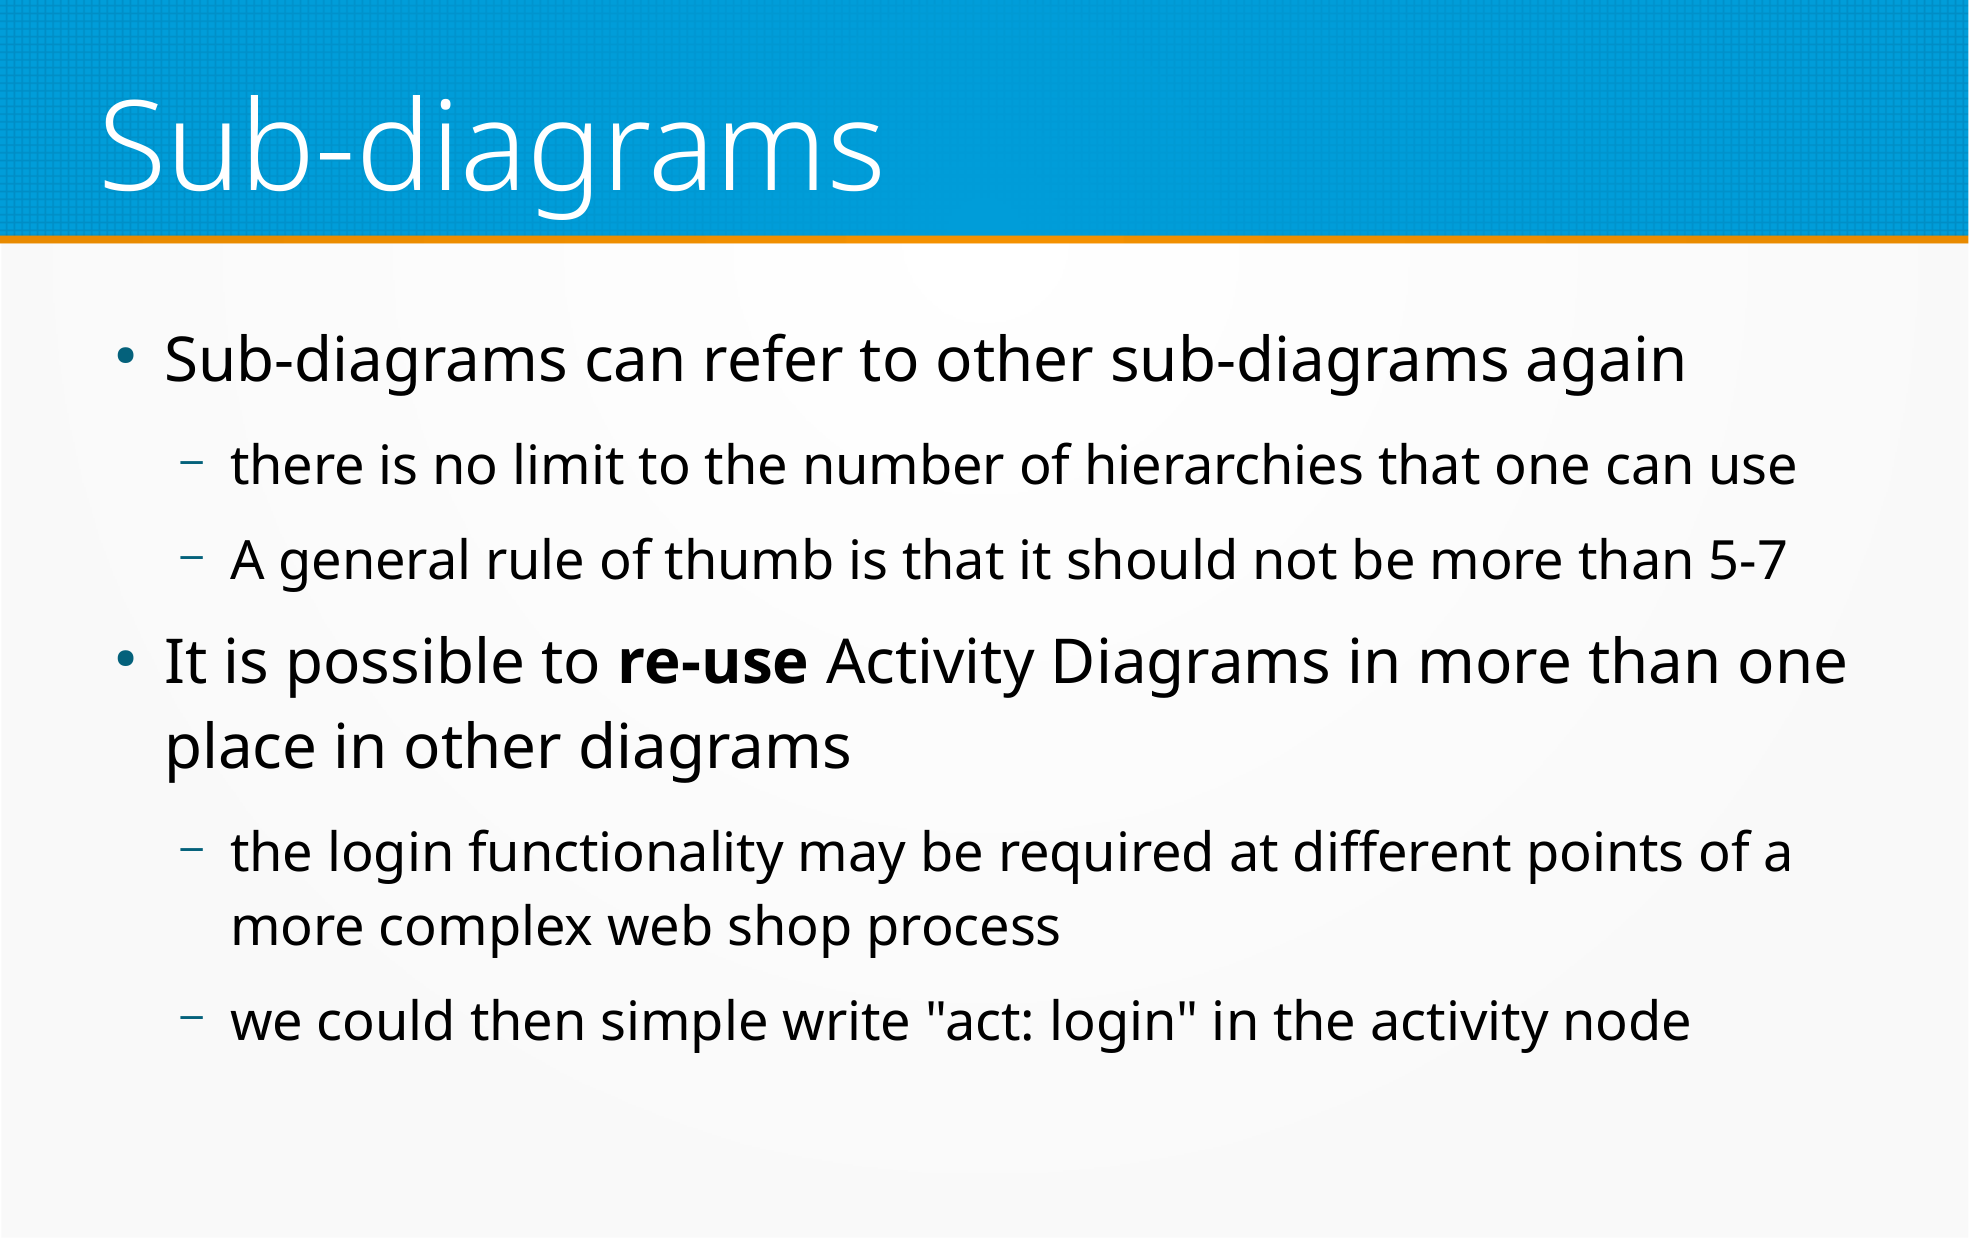

# Sub-diagrams
Sub-diagrams can refer to other sub-diagrams again
there is no limit to the number of hierarchies that one can use
A general rule of thumb is that it should not be more than 5-7
It is possible to re-use Activity Diagrams in more than one place in other diagrams
the login functionality may be required at different points of a more complex web shop process
we could then simple write "act: login" in the activity node